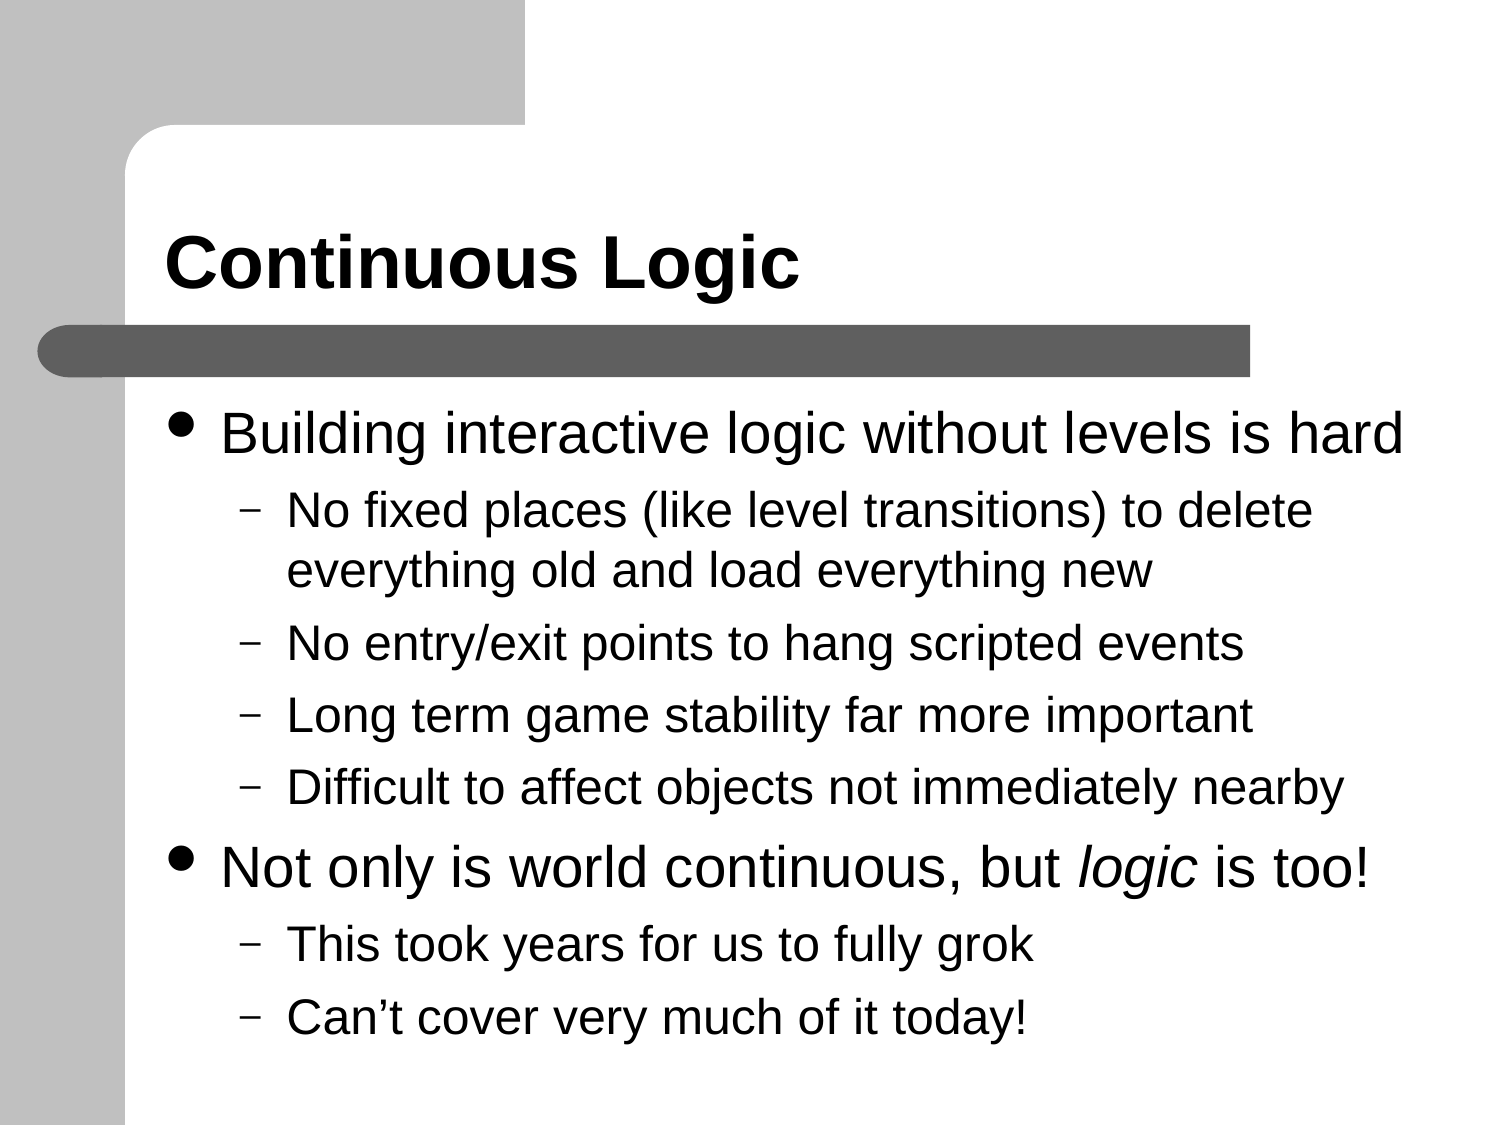

# Continuous Logic
Building interactive logic without levels is hard
No fixed places (like level transitions) to delete everything old and load everything new
No entry/exit points to hang scripted events
Long term game stability far more important
Difficult to affect objects not immediately nearby
Not only is world continuous, but logic is too!
This took years for us to fully grok
Can’t cover very much of it today!